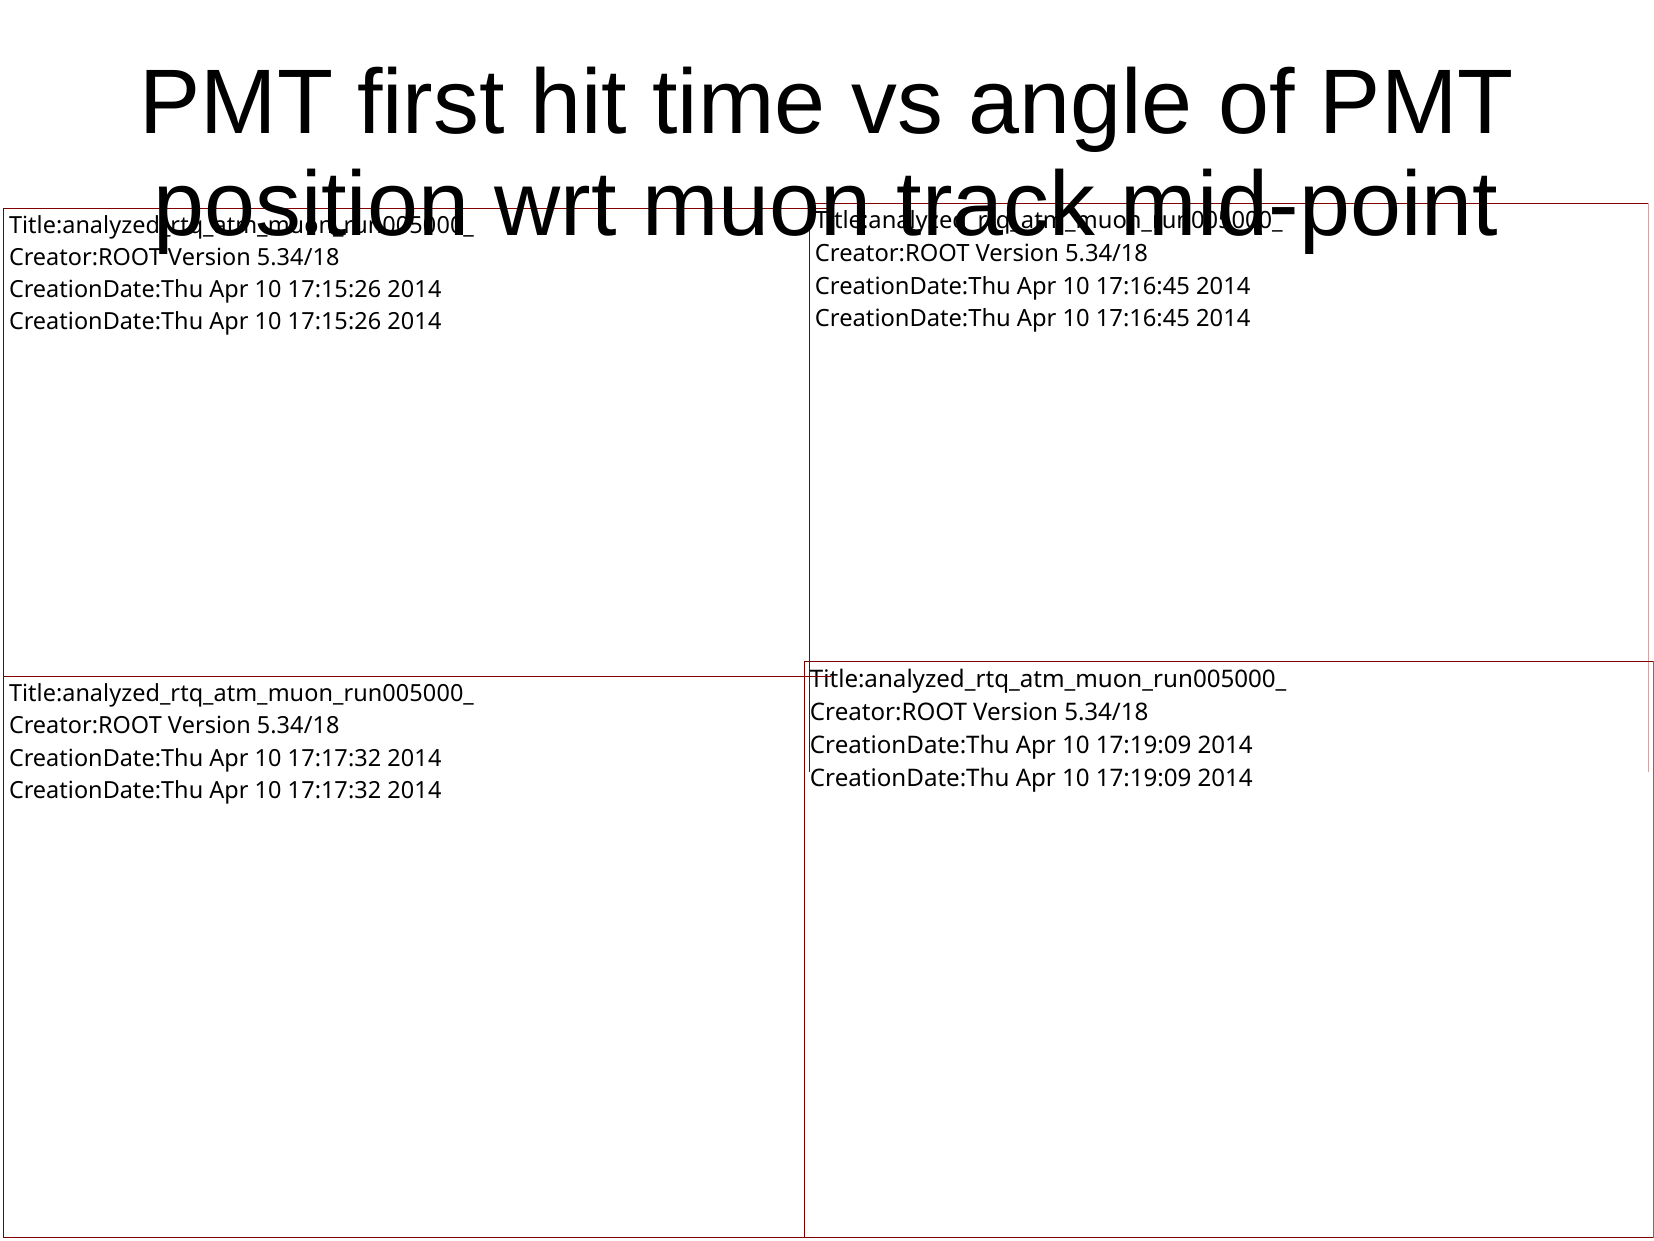

# PMT first hit time vs angle of PMT position wrt muon track mid-point